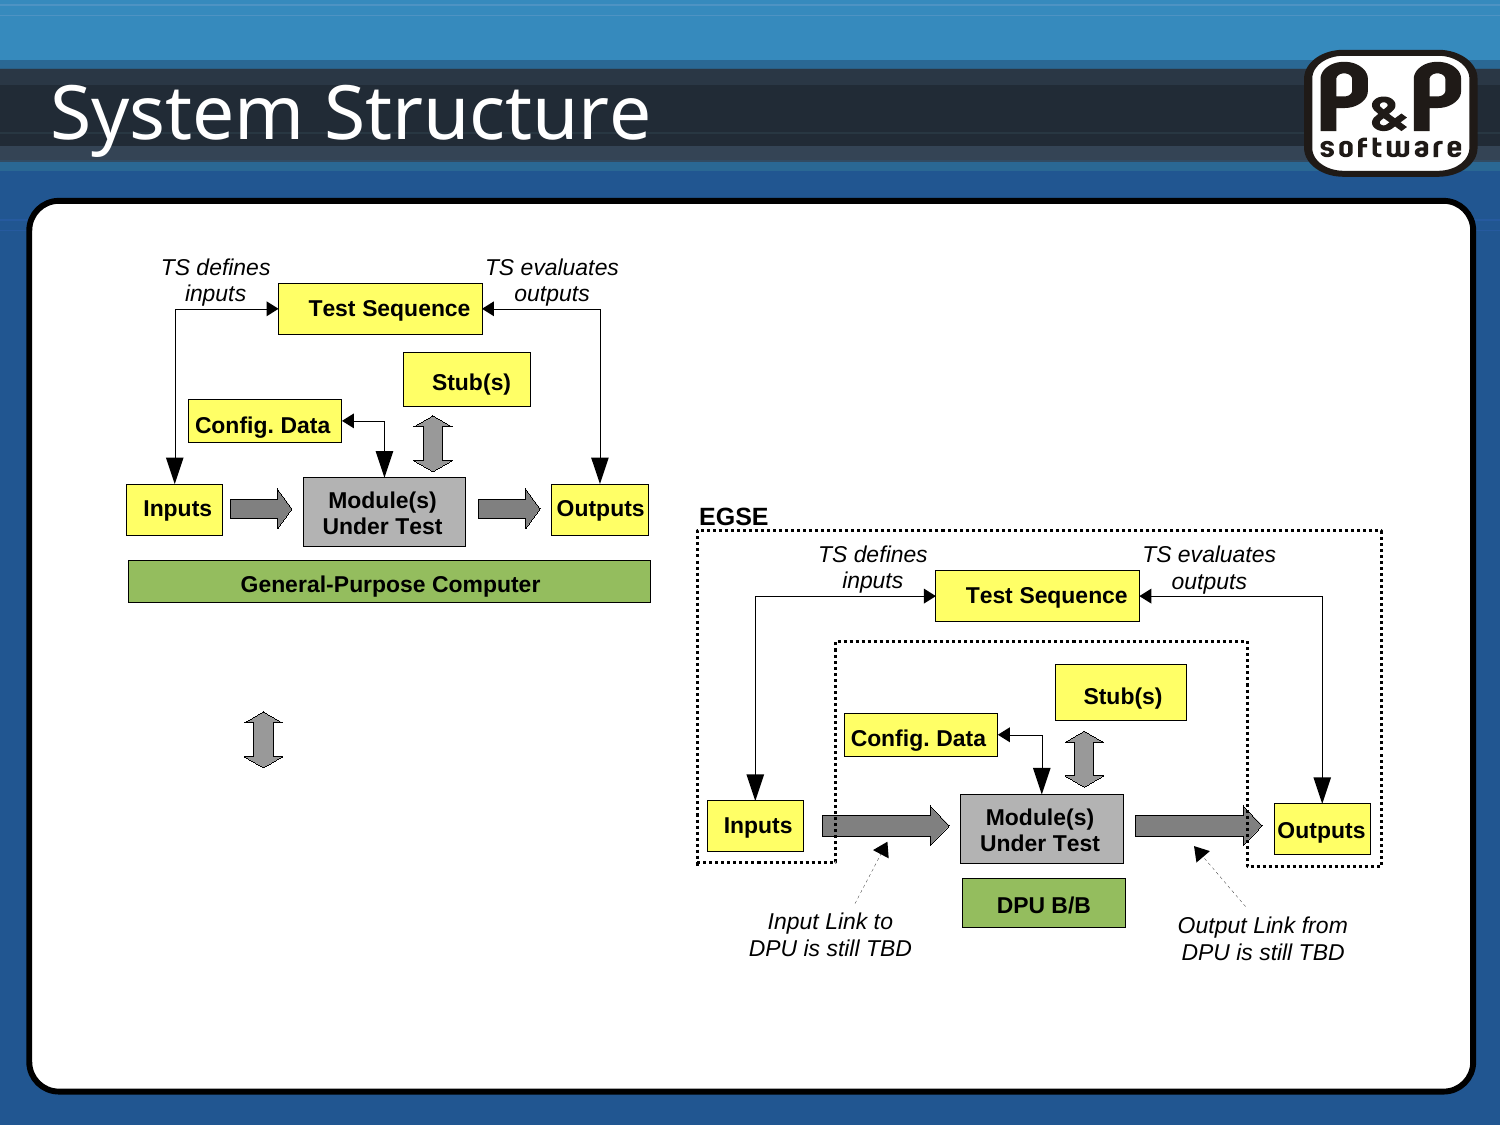

# System Structure
TS defines
inputs
TS evaluates
outputs
Test Sequence
Stub(s)
Config. Data
Module(s)
Under Test
Outputs
Inputs
EGSE
TS defines
inputs
TS evaluates
outputs
General-Purpose Computer
Test Sequence
Stub(s)
Config. Data
Module(s)
Under Test
Inputs
Outputs
DPU B/B
Input Link to
DPU is still TBD
Output Link from
DPU is still TBD